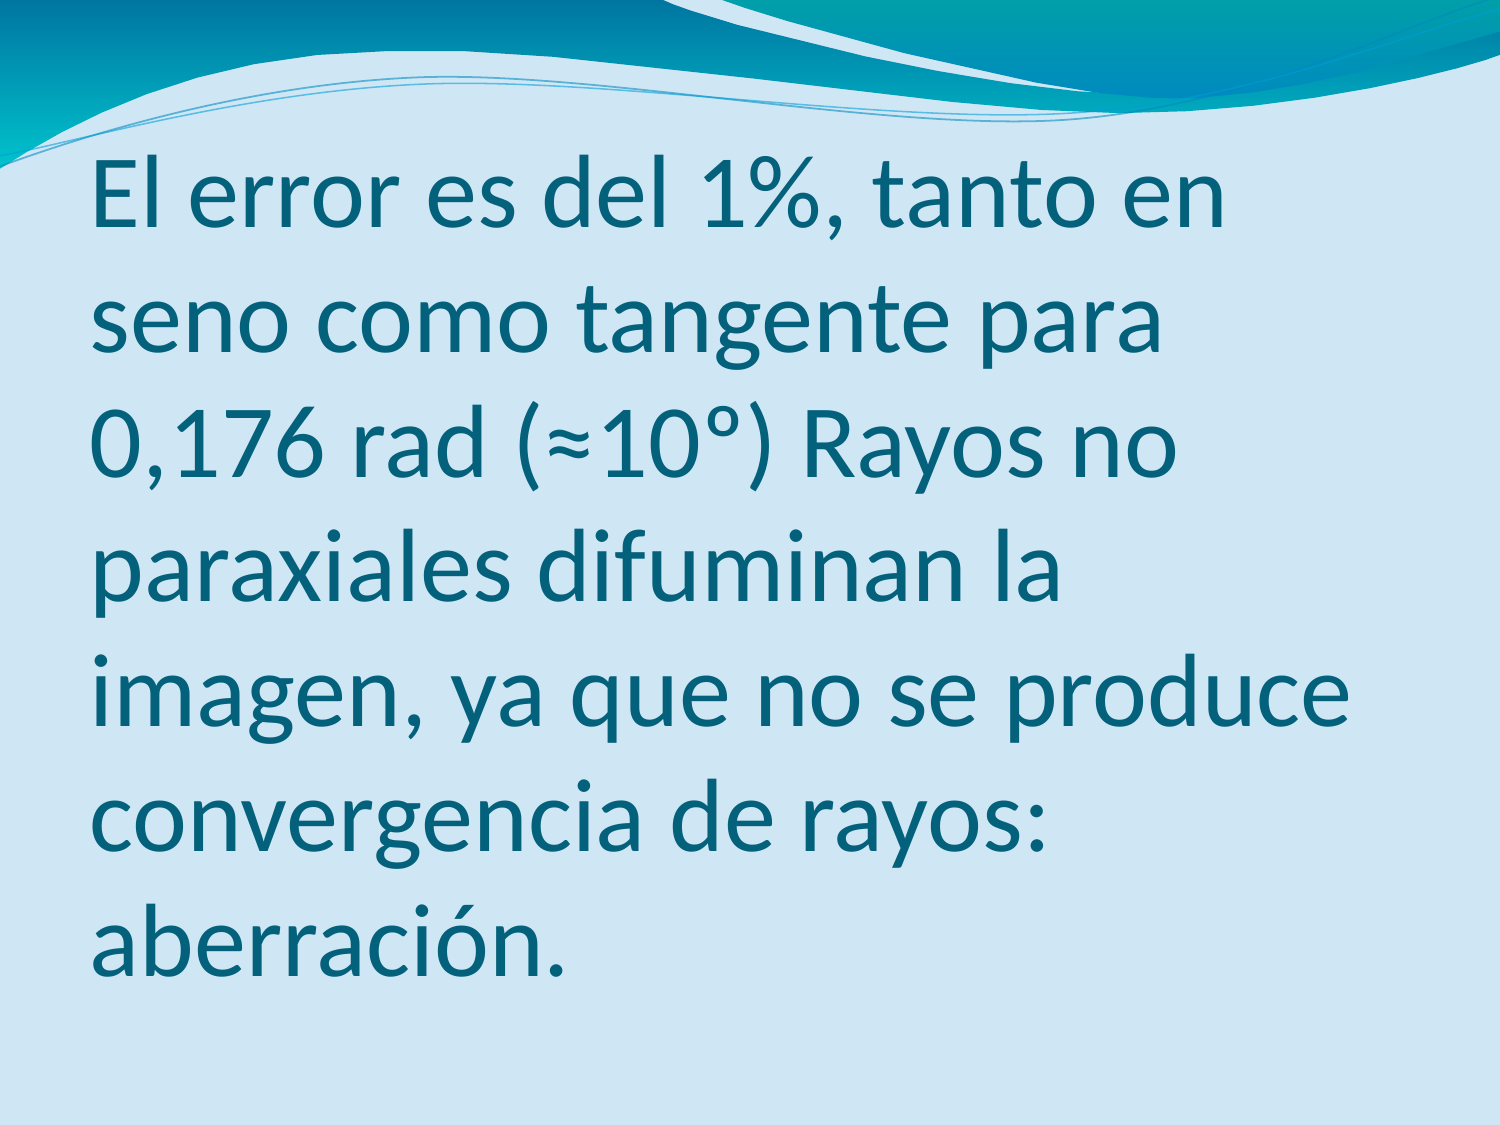

# El error es del 1%, tanto en seno como tangente para 0,176 rad (≈10º) Rayos no paraxiales difuminan la imagen, ya que no se produce convergencia de rayos: aberración.